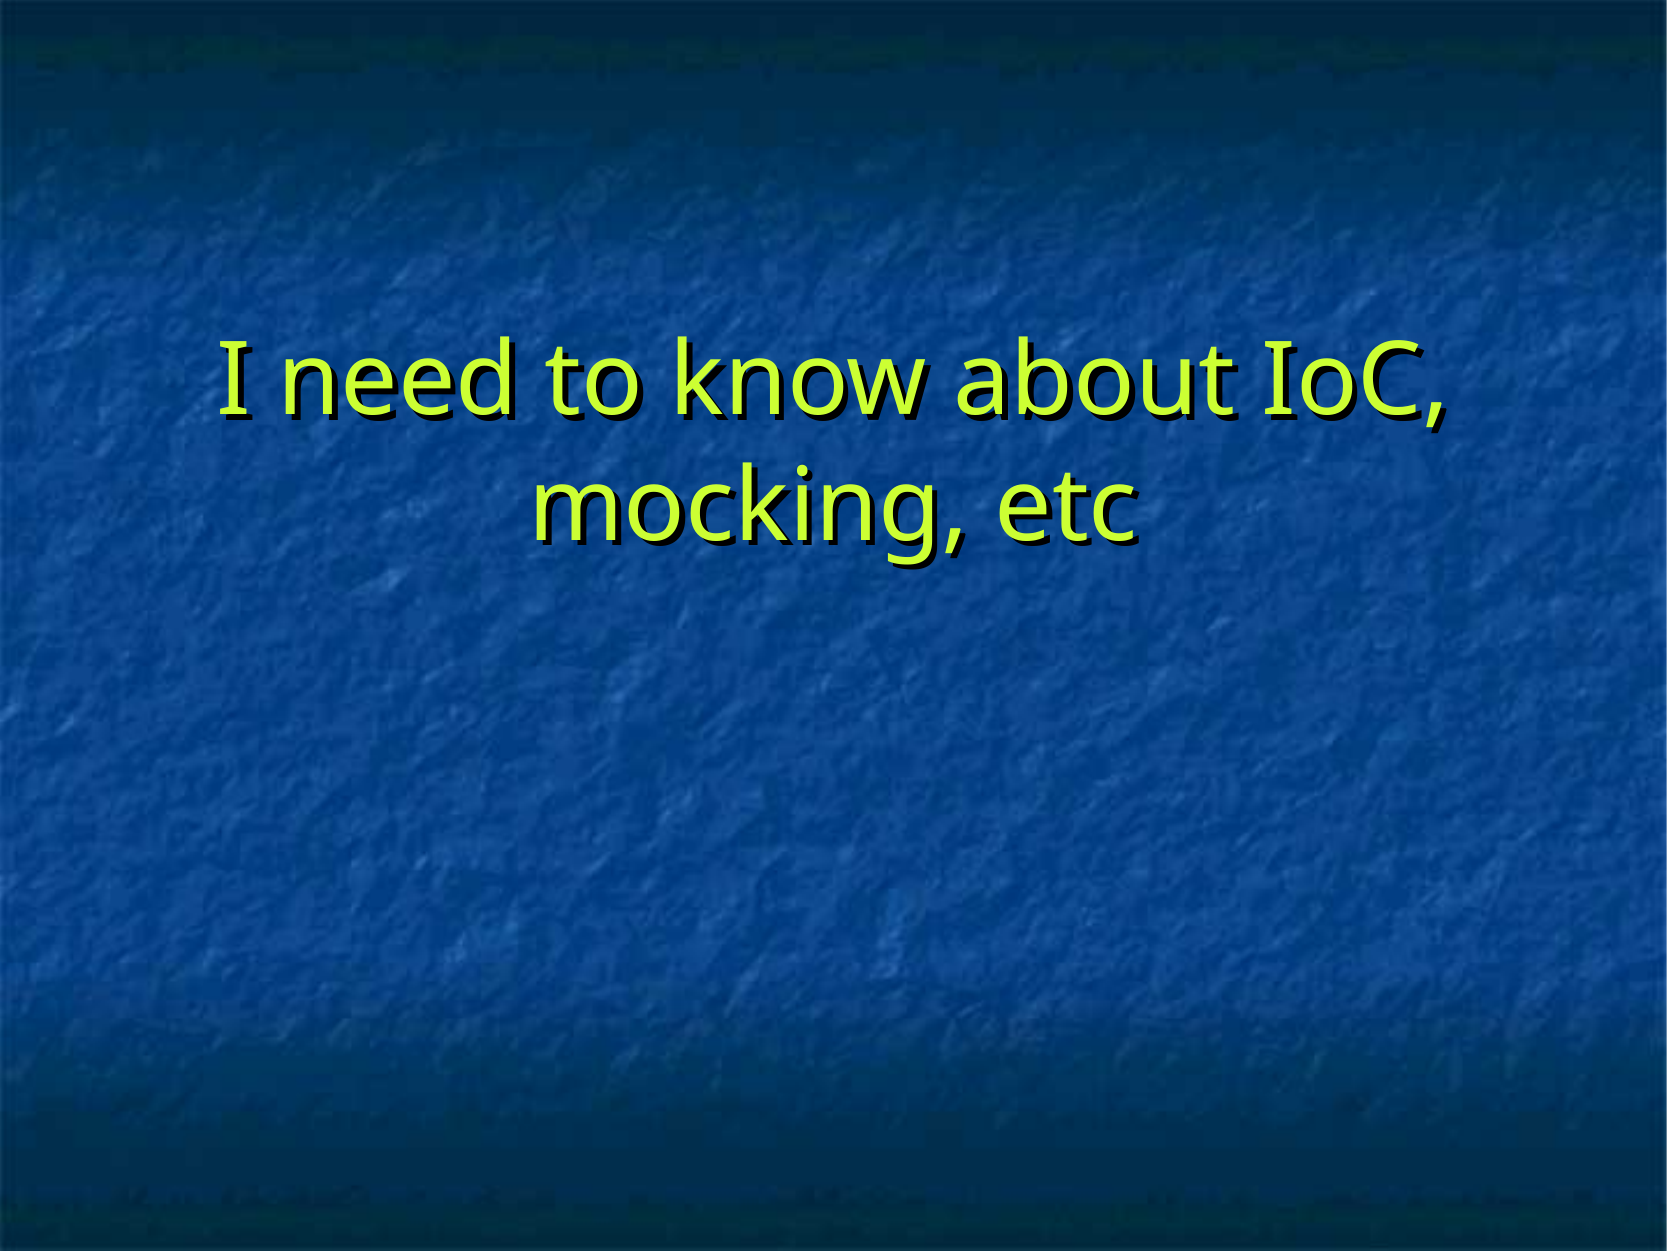

# I need to know about IoC, mocking, etc